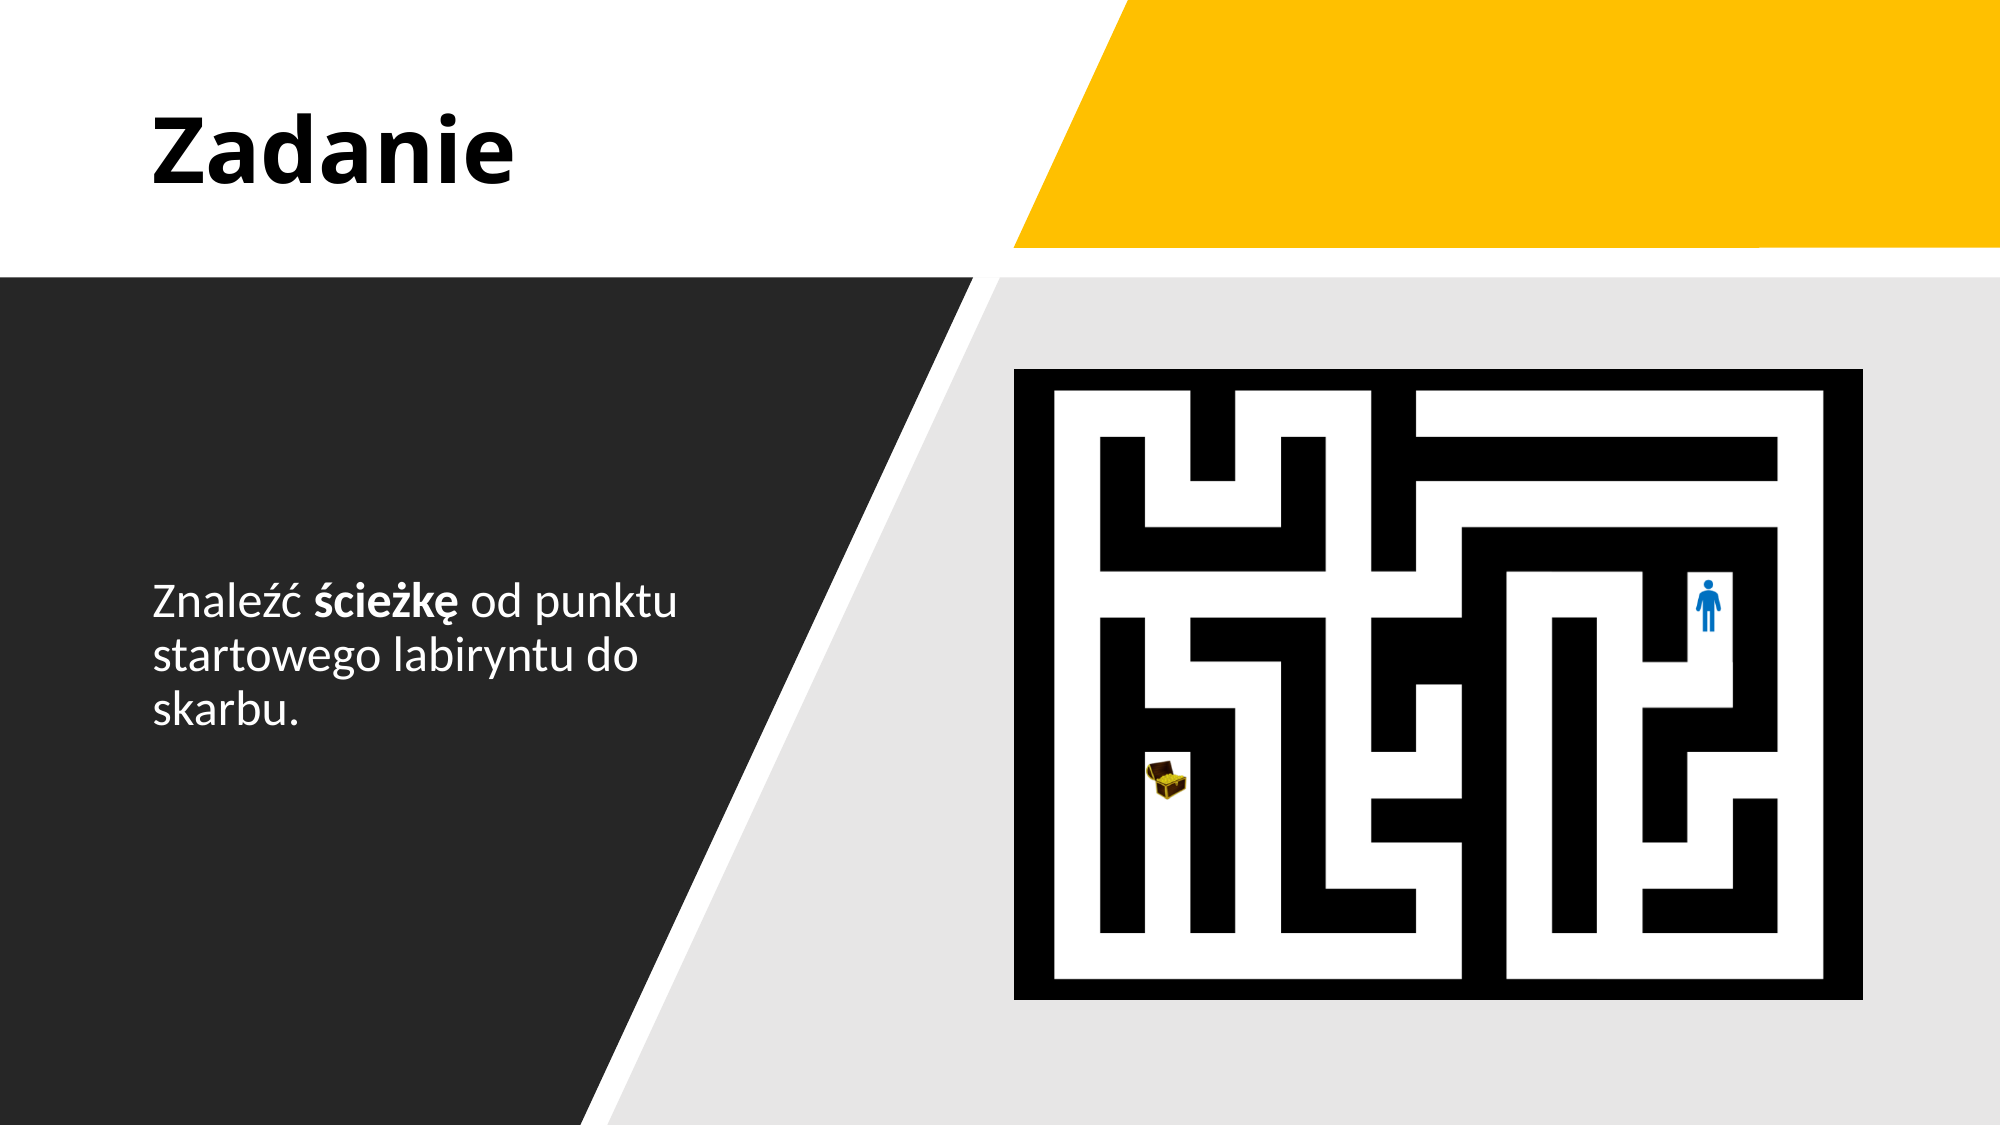

# Zadanie
Znaleźć ścieżkę od punktu startowego labiryntu do skarbu.